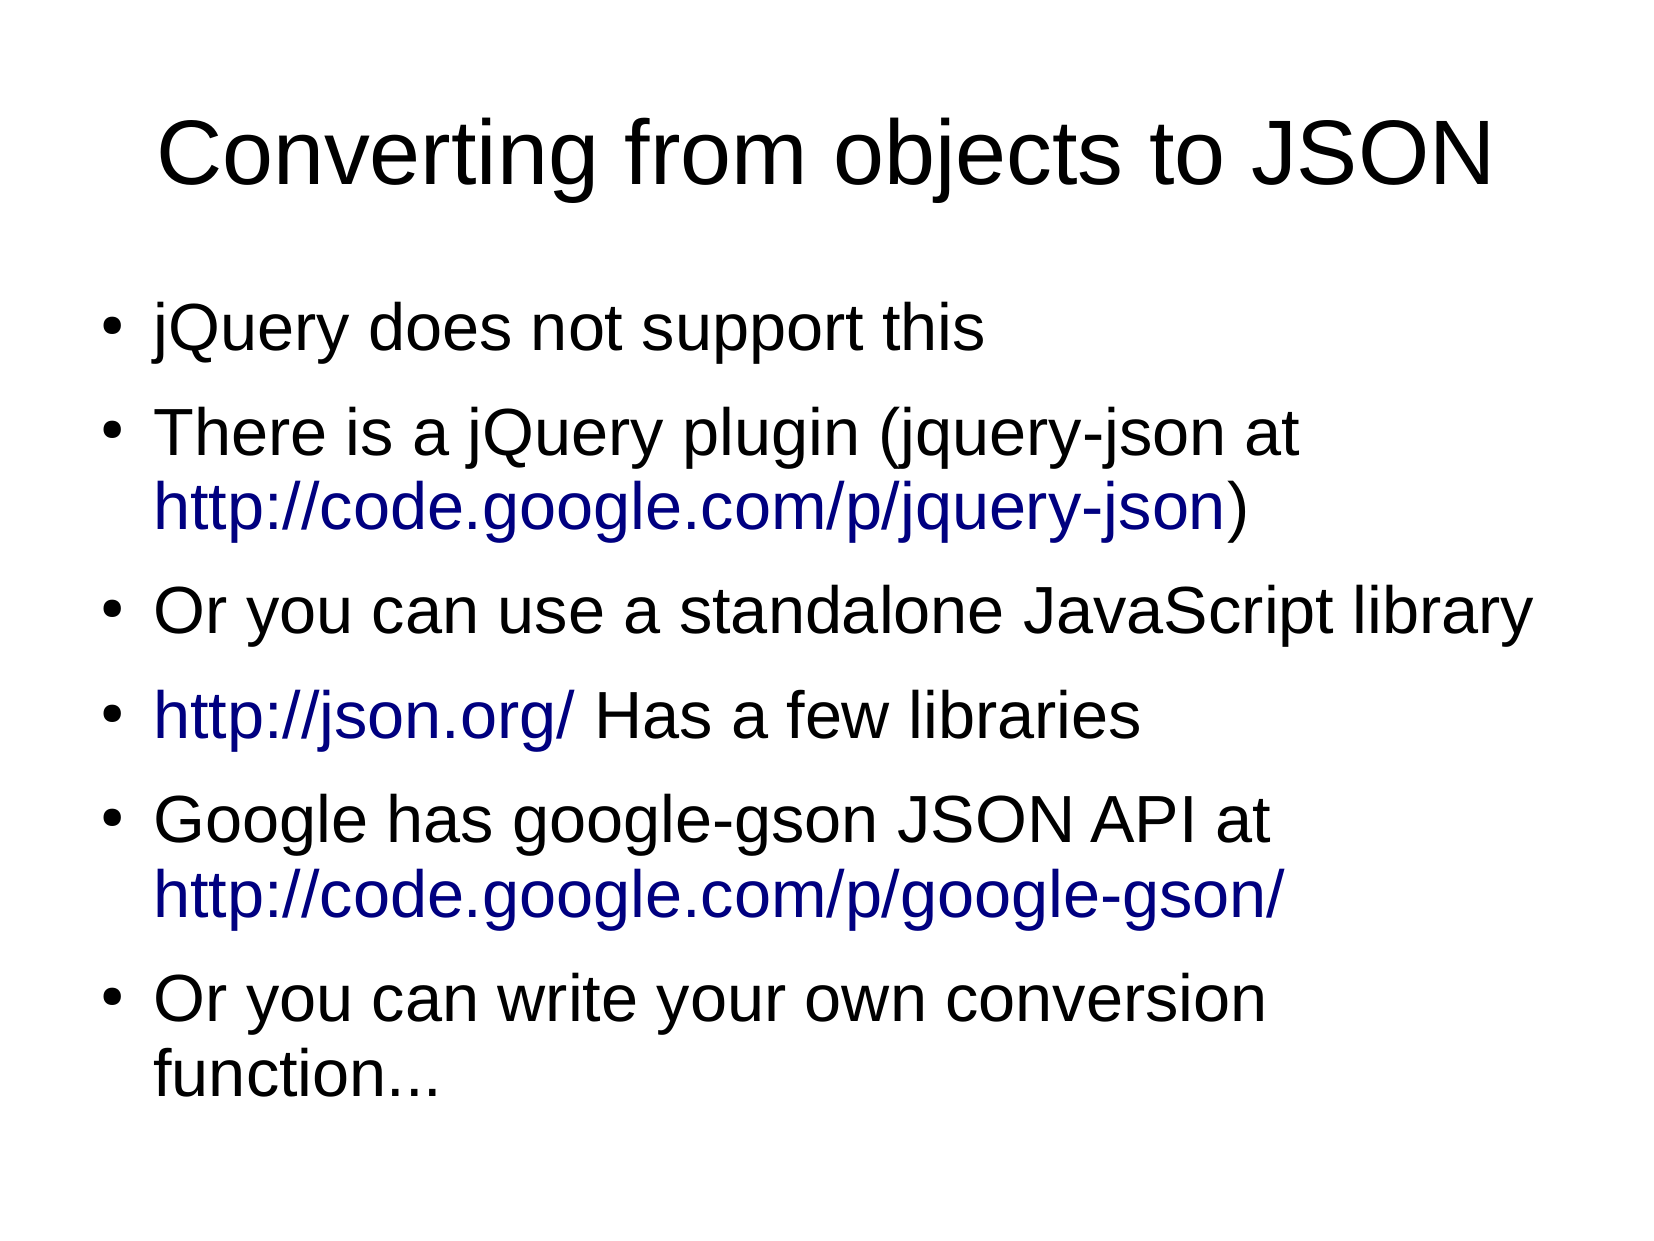

# Converting from objects to JSON
jQuery does not support this
There is a jQuery plugin (jquery-json at http://code.google.com/p/jquery-json)
Or you can use a standalone JavaScript library
http://json.org/ Has a few libraries
Google has google-gson JSON API at http://code.google.com/p/google-gson/
Or you can write your own conversion function...